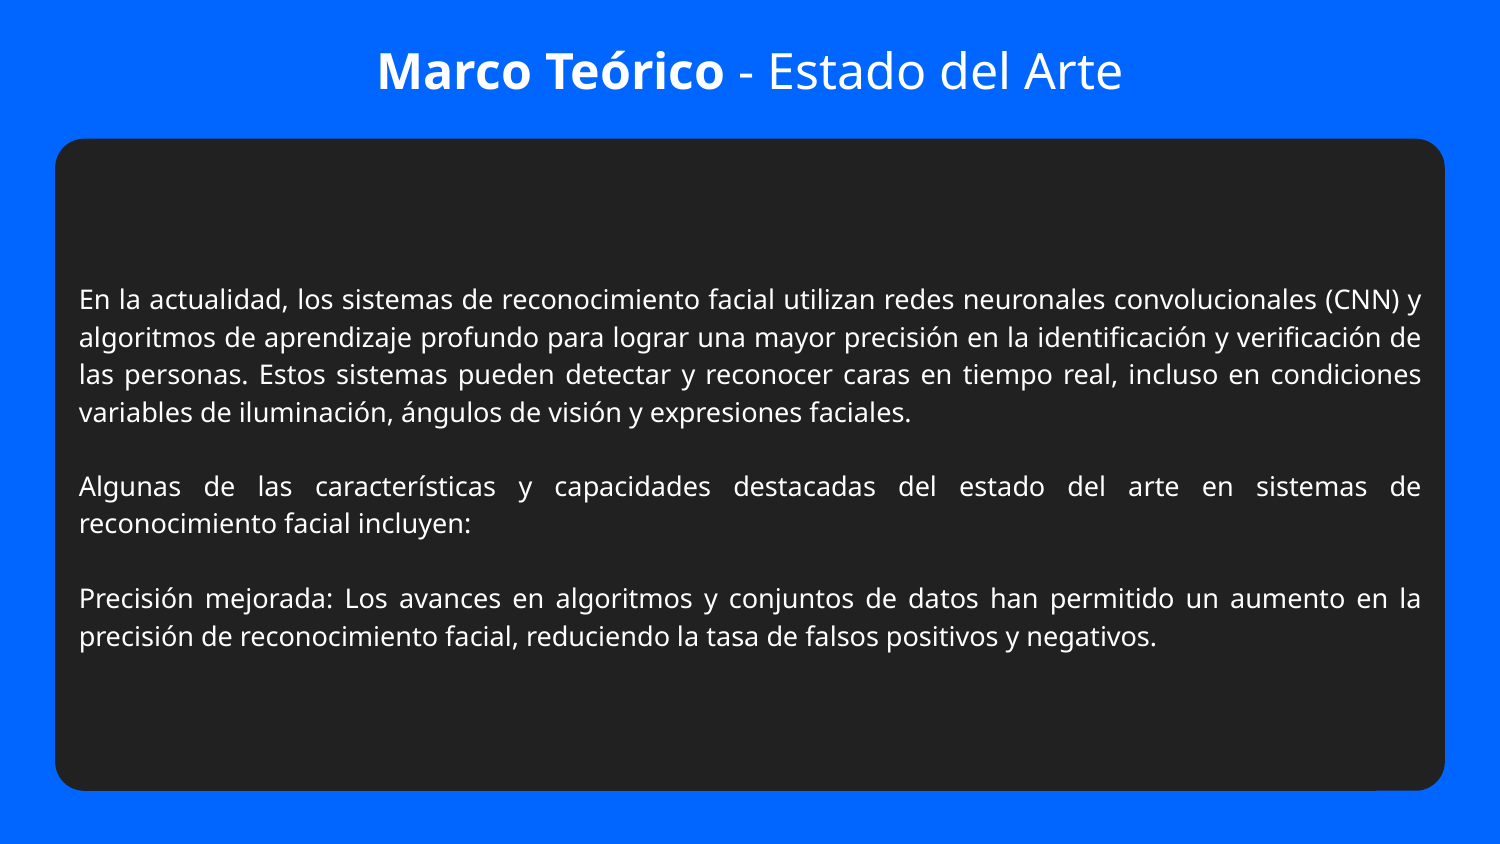

Marco Teórico - Estado del Arte
En la actualidad, los sistemas de reconocimiento facial utilizan redes neuronales convolucionales (CNN) y algoritmos de aprendizaje profundo para lograr una mayor precisión en la identificación y verificación de las personas. Estos sistemas pueden detectar y reconocer caras en tiempo real, incluso en condiciones variables de iluminación, ángulos de visión y expresiones faciales.
Algunas de las características y capacidades destacadas del estado del arte en sistemas de reconocimiento facial incluyen:
Precisión mejorada: Los avances en algoritmos y conjuntos de datos han permitido un aumento en la precisión de reconocimiento facial, reduciendo la tasa de falsos positivos y negativos.